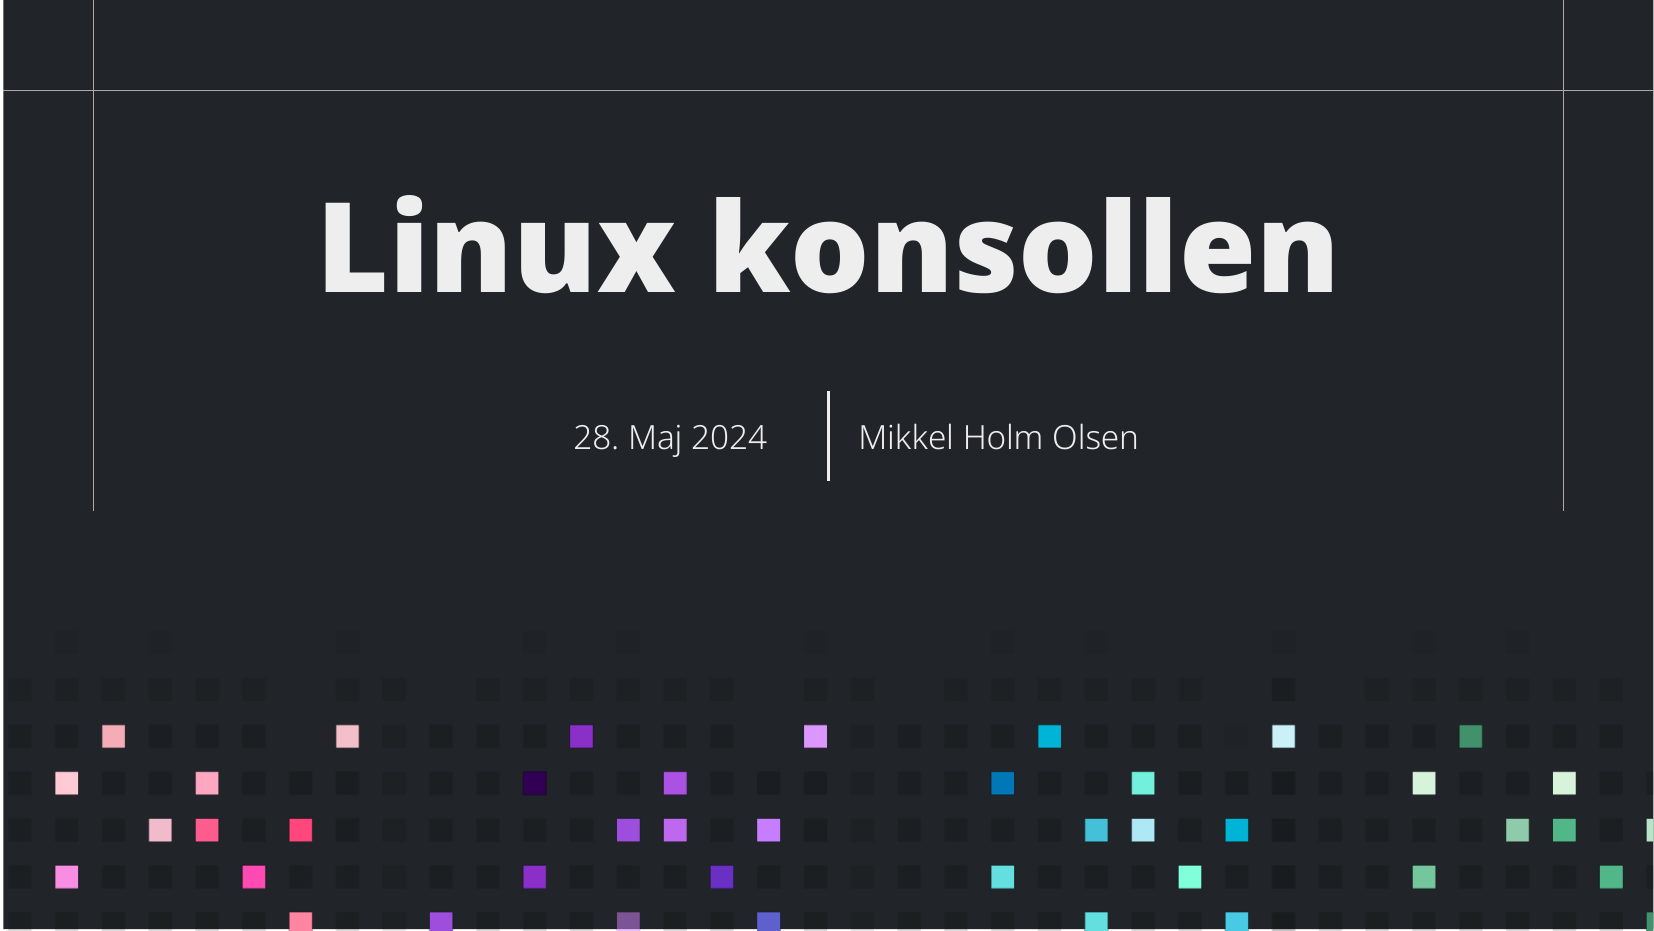

# Linux konsollen
28. Maj 2024
Mikkel Holm Olsen